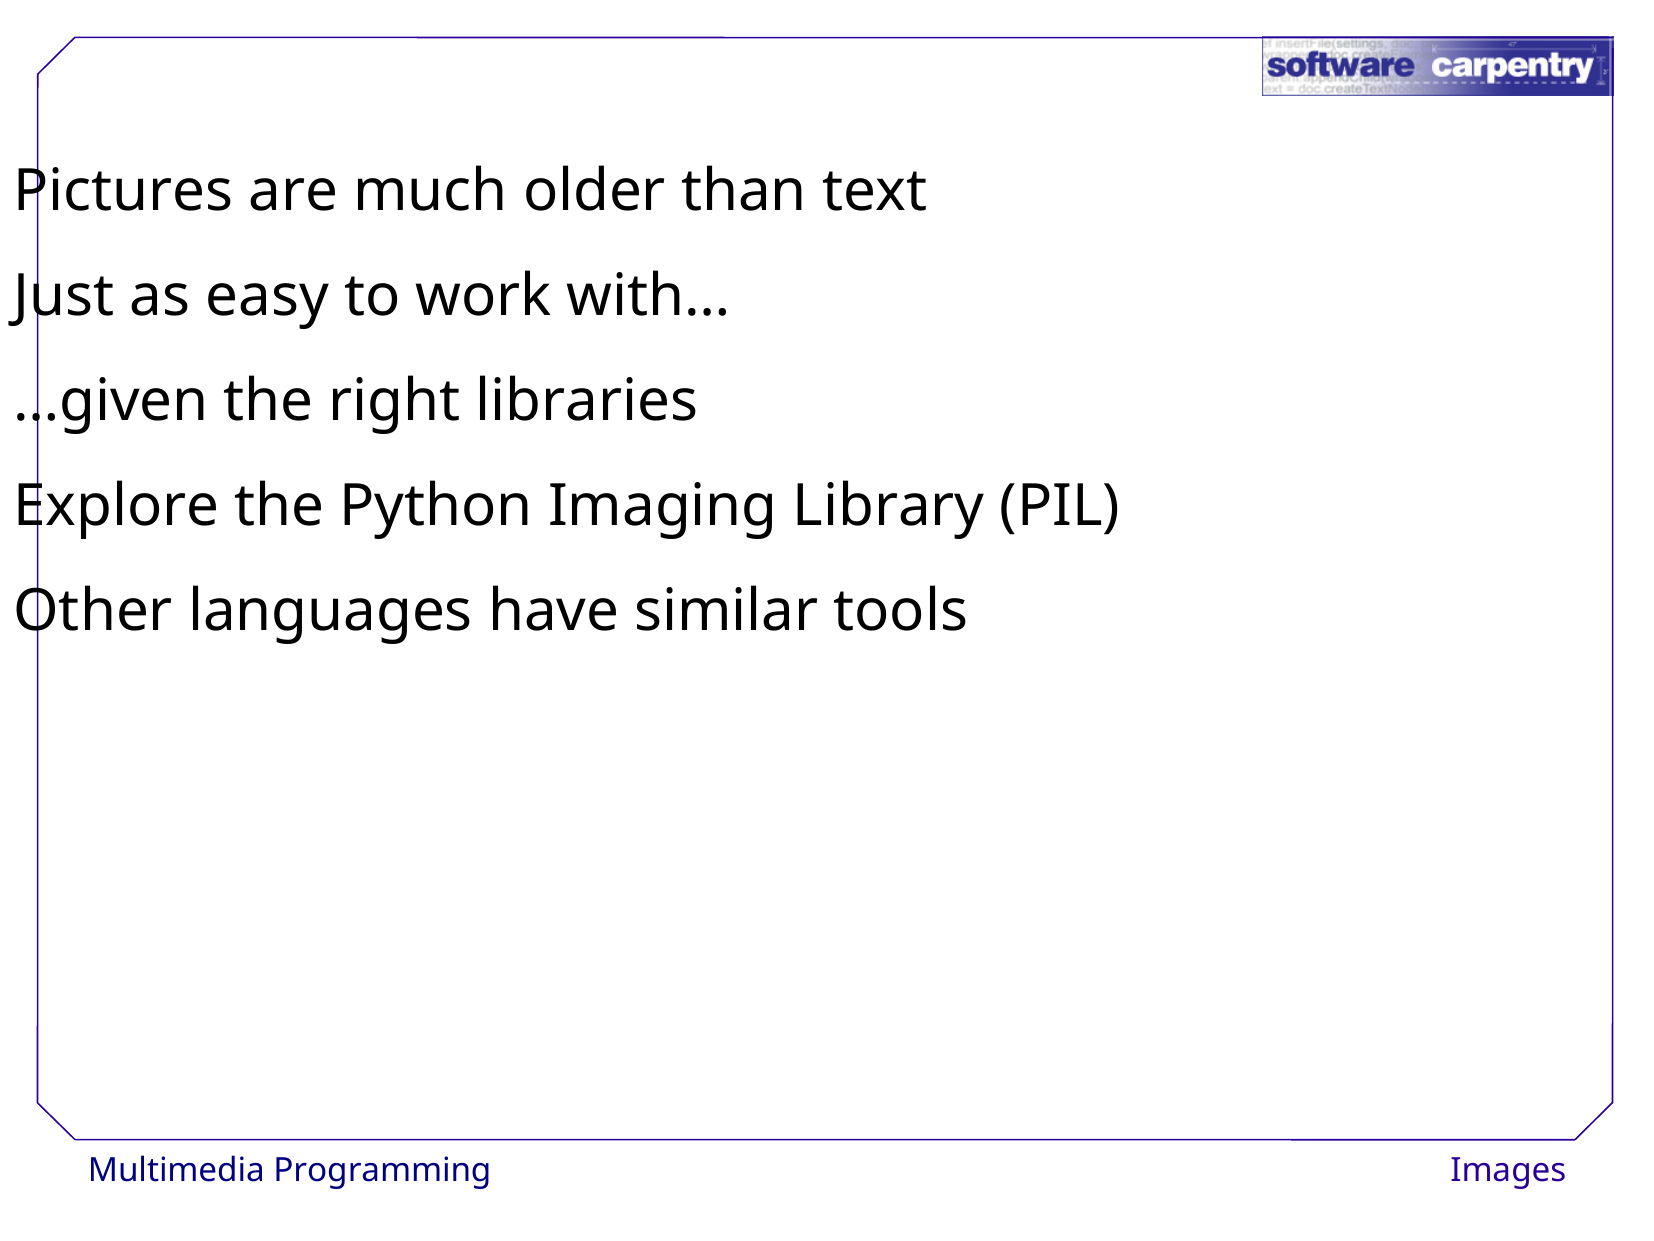

Pictures are much older than text
Just as easy to work with…
…given the right libraries
Explore the Python Imaging Library (PIL)
Other languages have similar tools